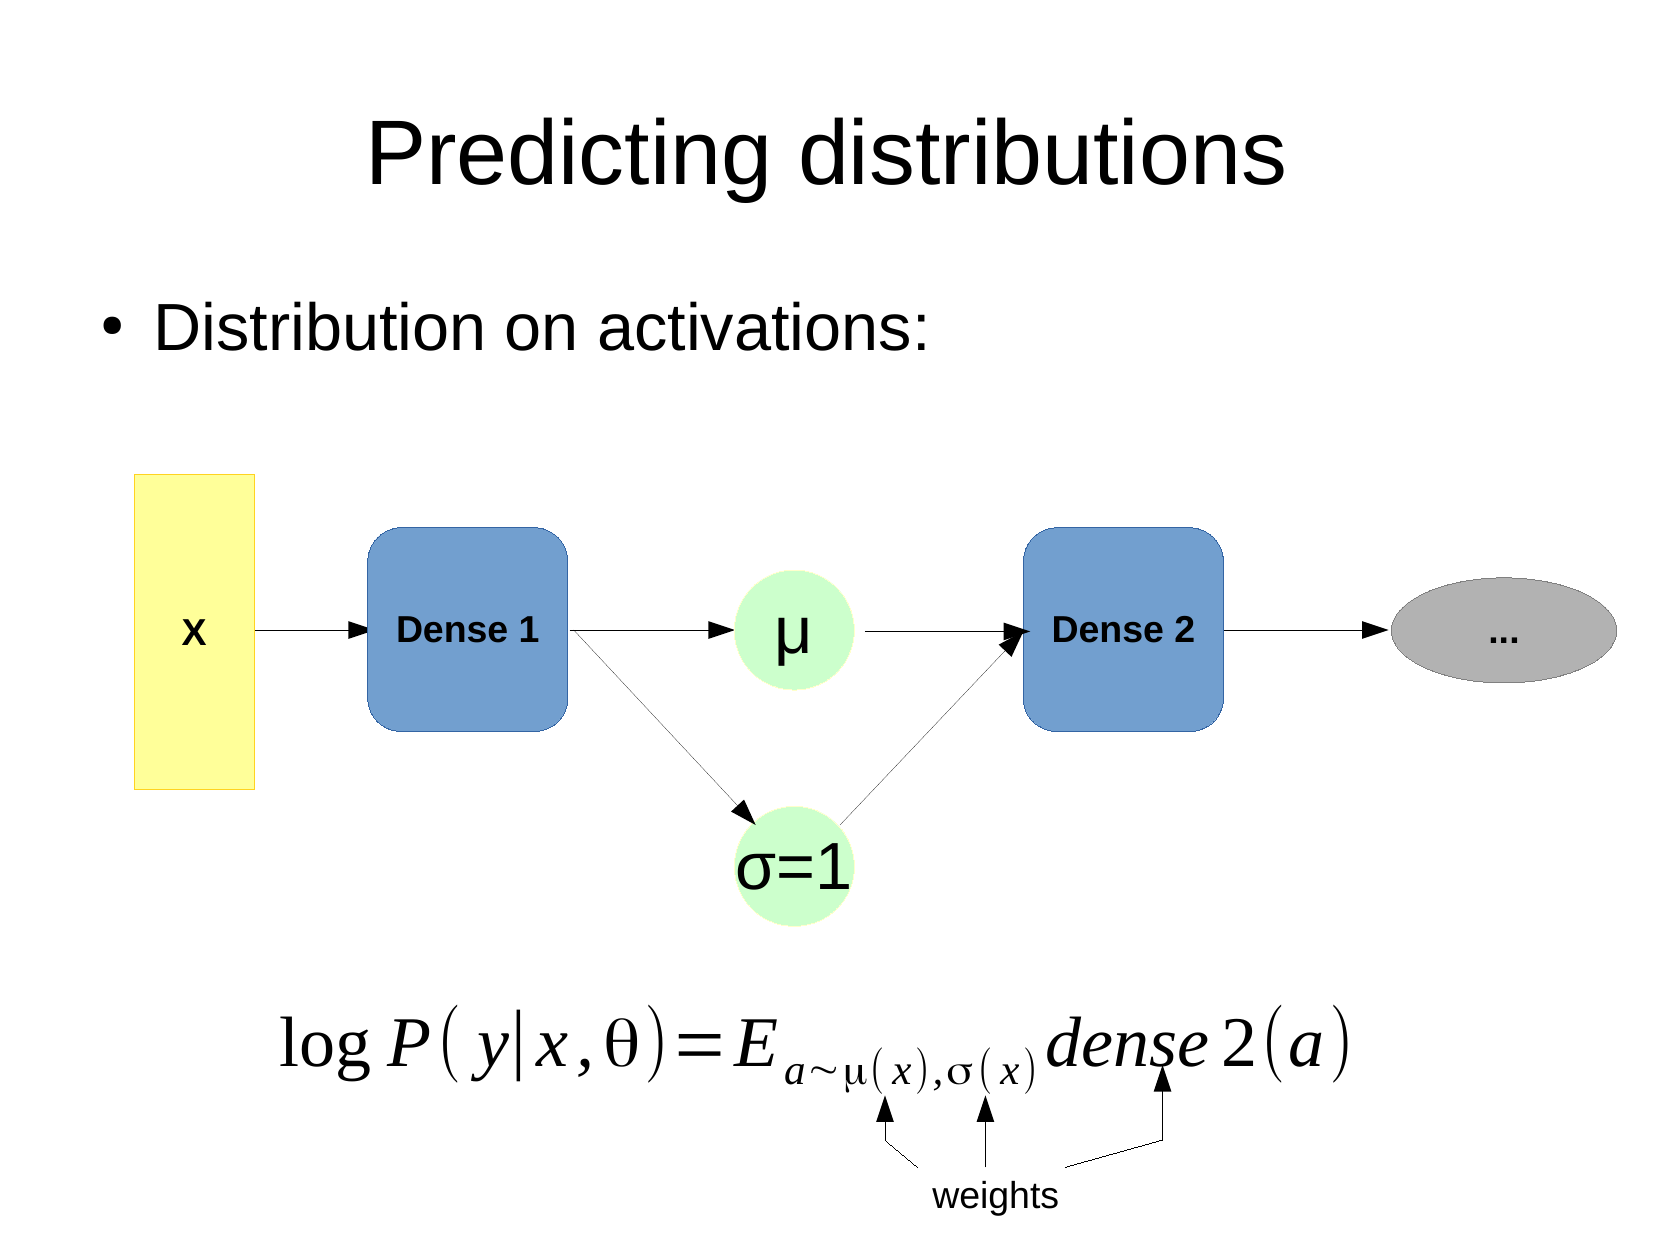

# Predicting distributions
Distribution on activations:
X
Dense 1
Dense 2
μ
...
σ=1
weights